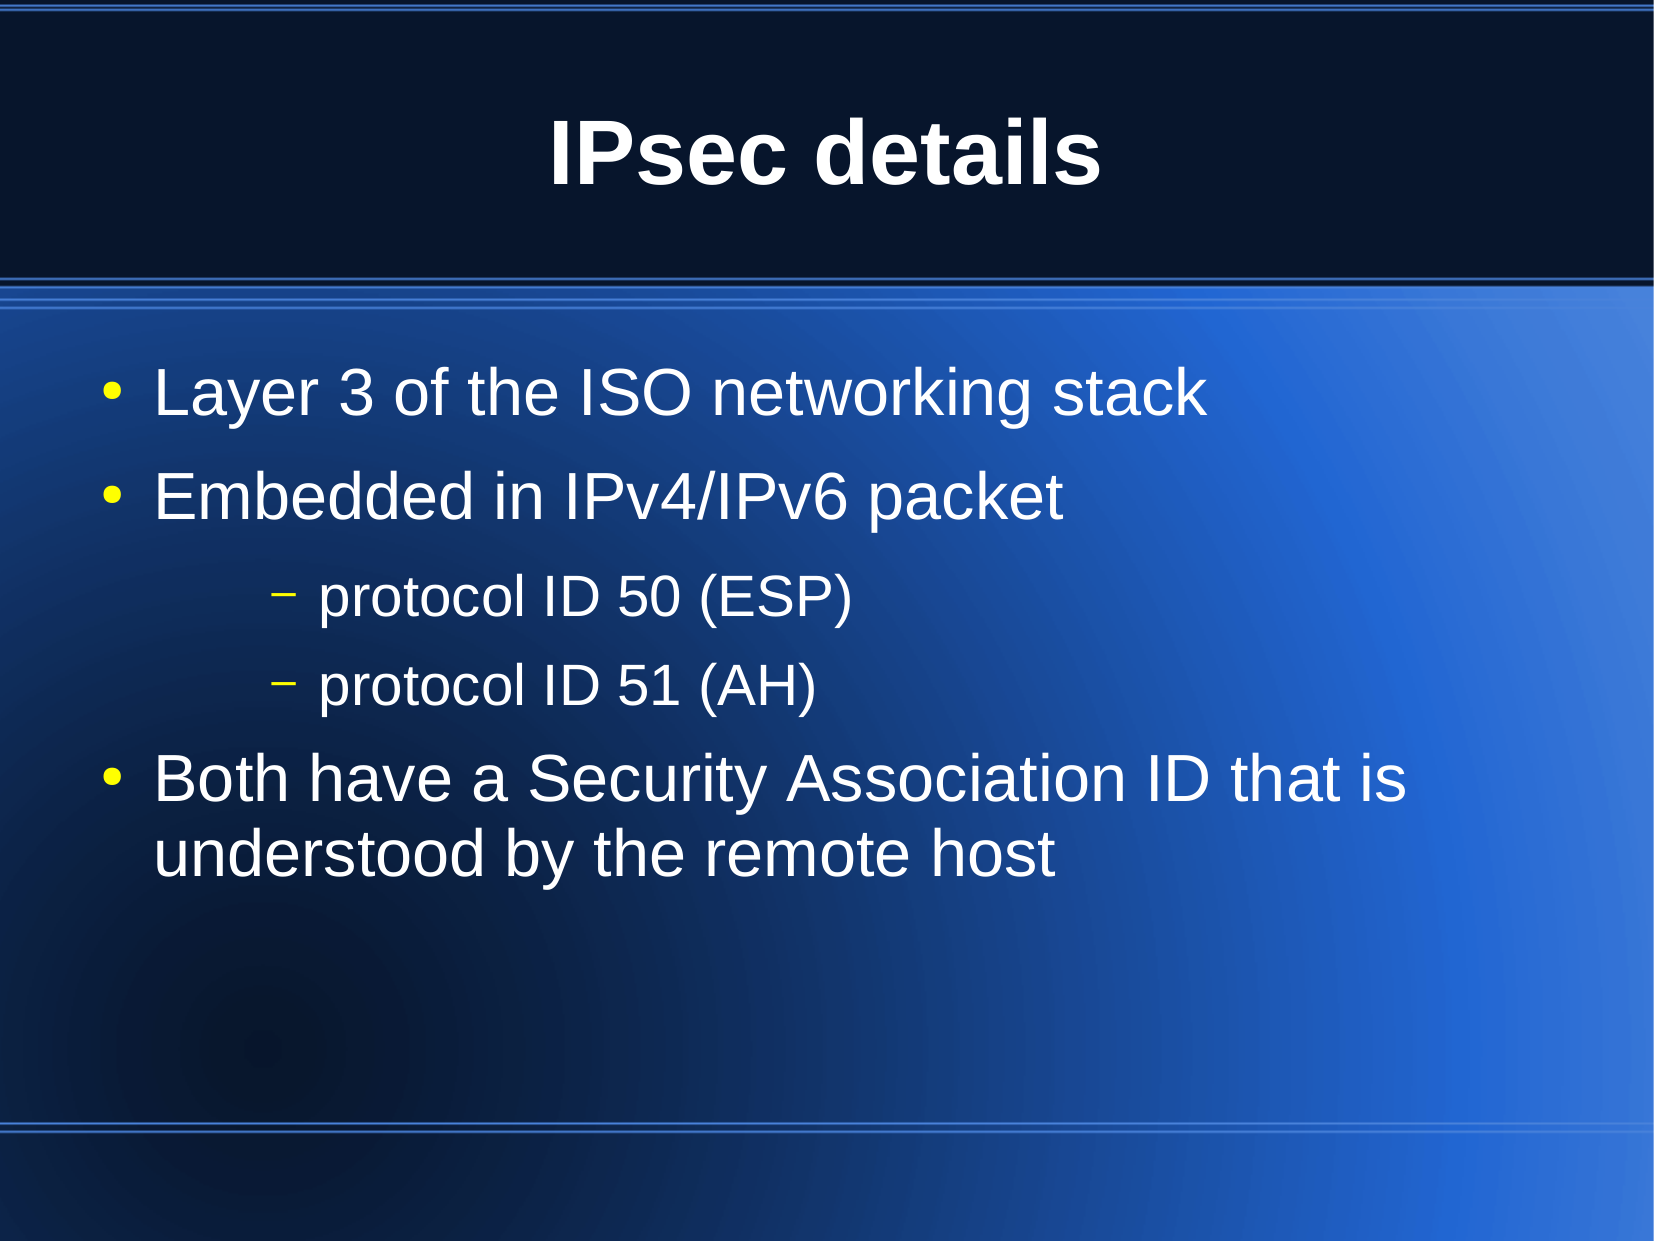

# IPsec details
Layer 3 of the ISO networking stack
Embedded in IPv4/IPv6 packet
protocol ID 50 (ESP)
protocol ID 51 (AH)
Both have a Security Association ID that is understood by the remote host